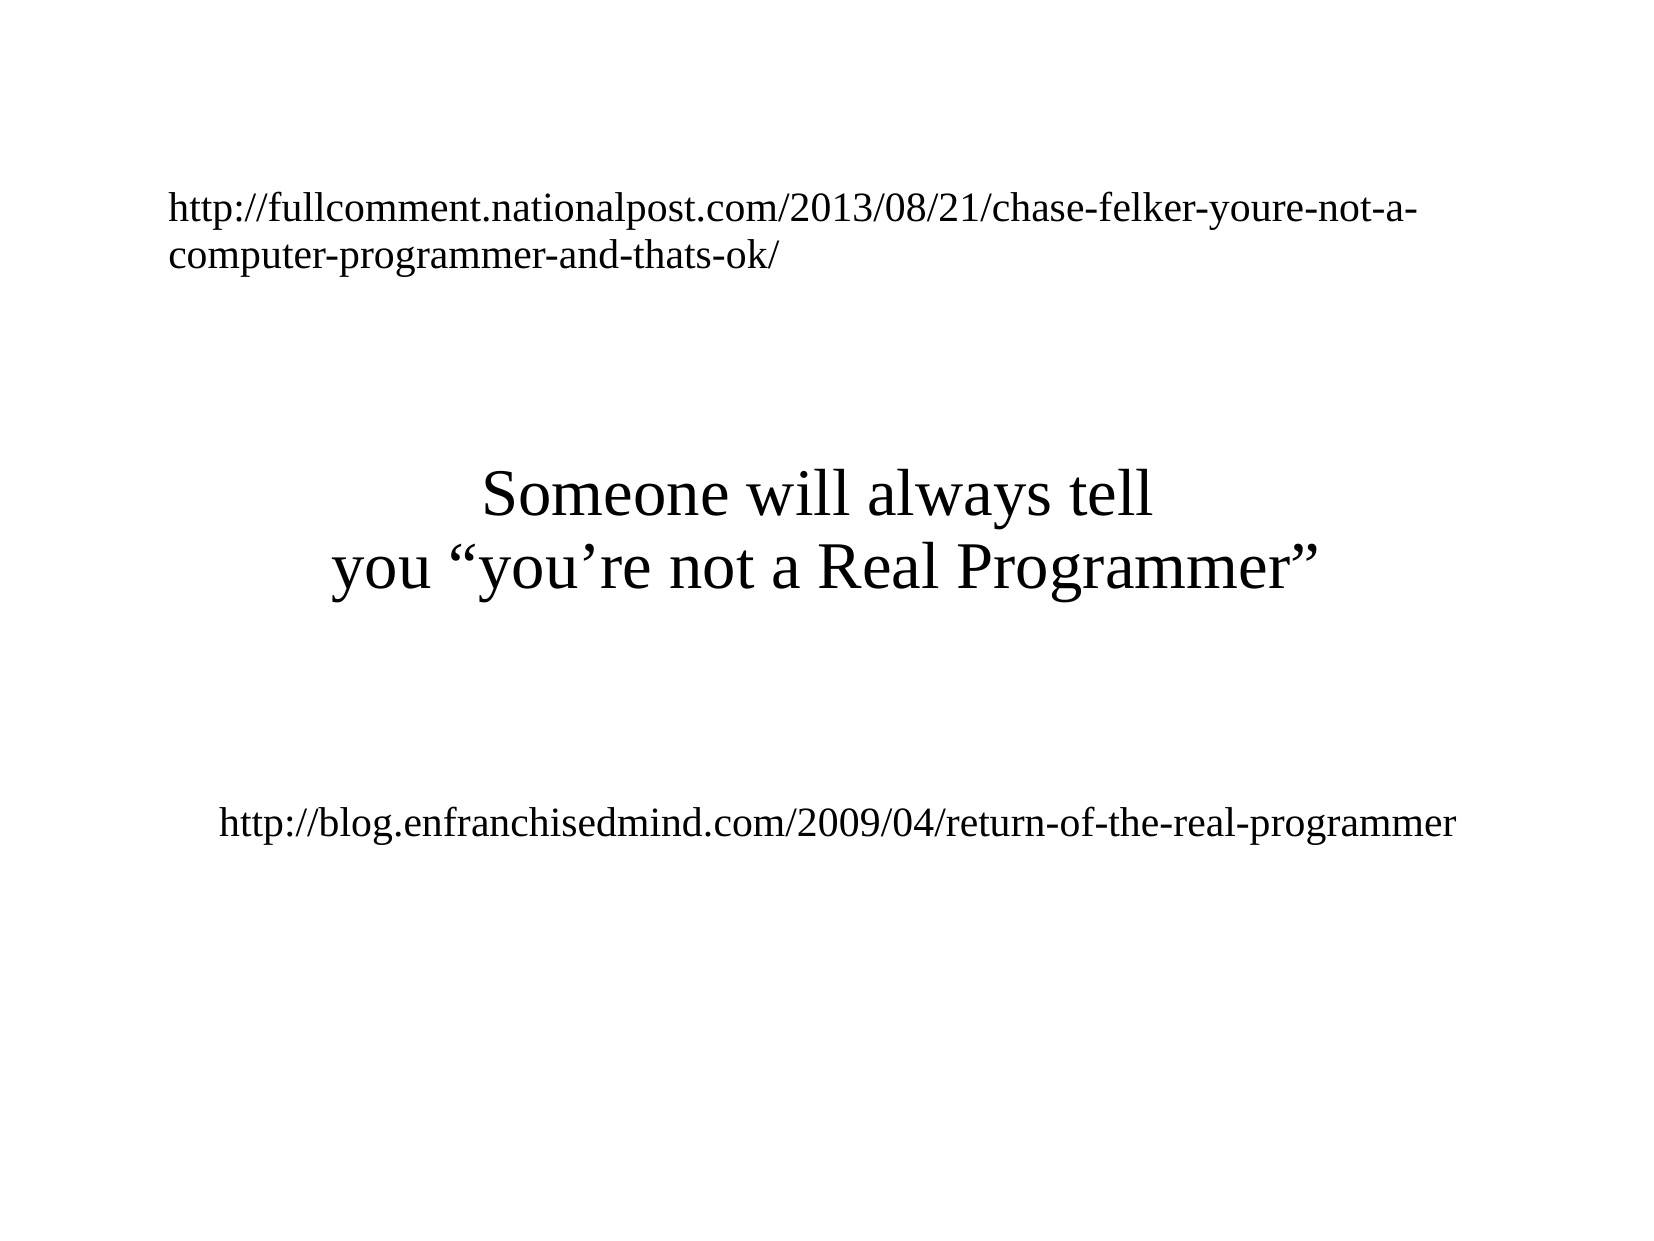

# Someone will always tell
you “you’re not a Real Programmer”
http://fullcomment.nationalpost.com/2013/08/21/chase-felker-youre-not-a-computer-programmer-and-thats-ok/
http://blog.enfranchisedmind.com/2009/04/return-of-the-real-programmer